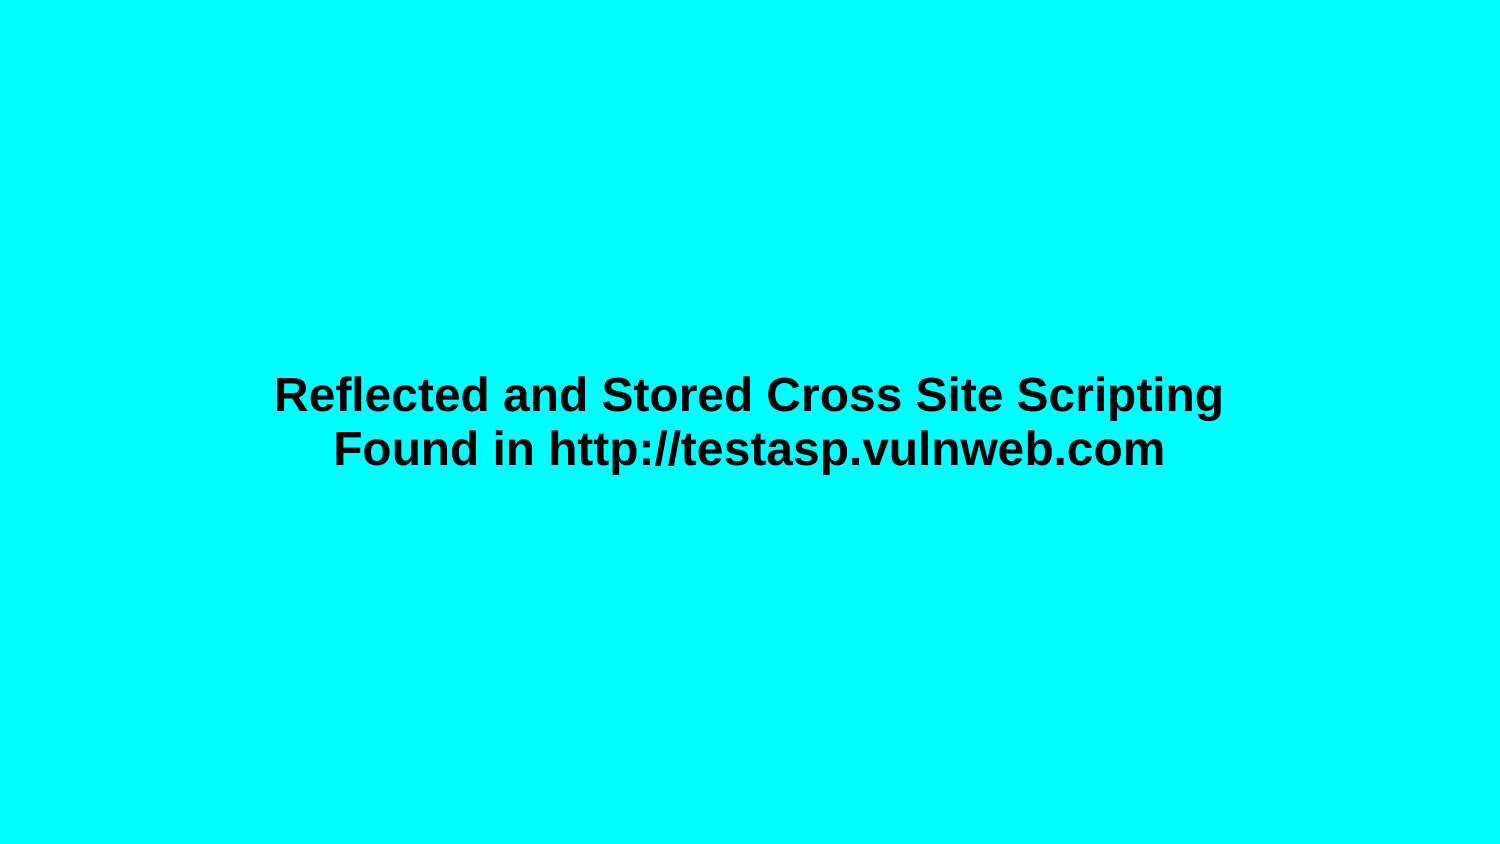

# Reflected and Stored Cross Site Scripting Found in http://testasp.vulnweb.com